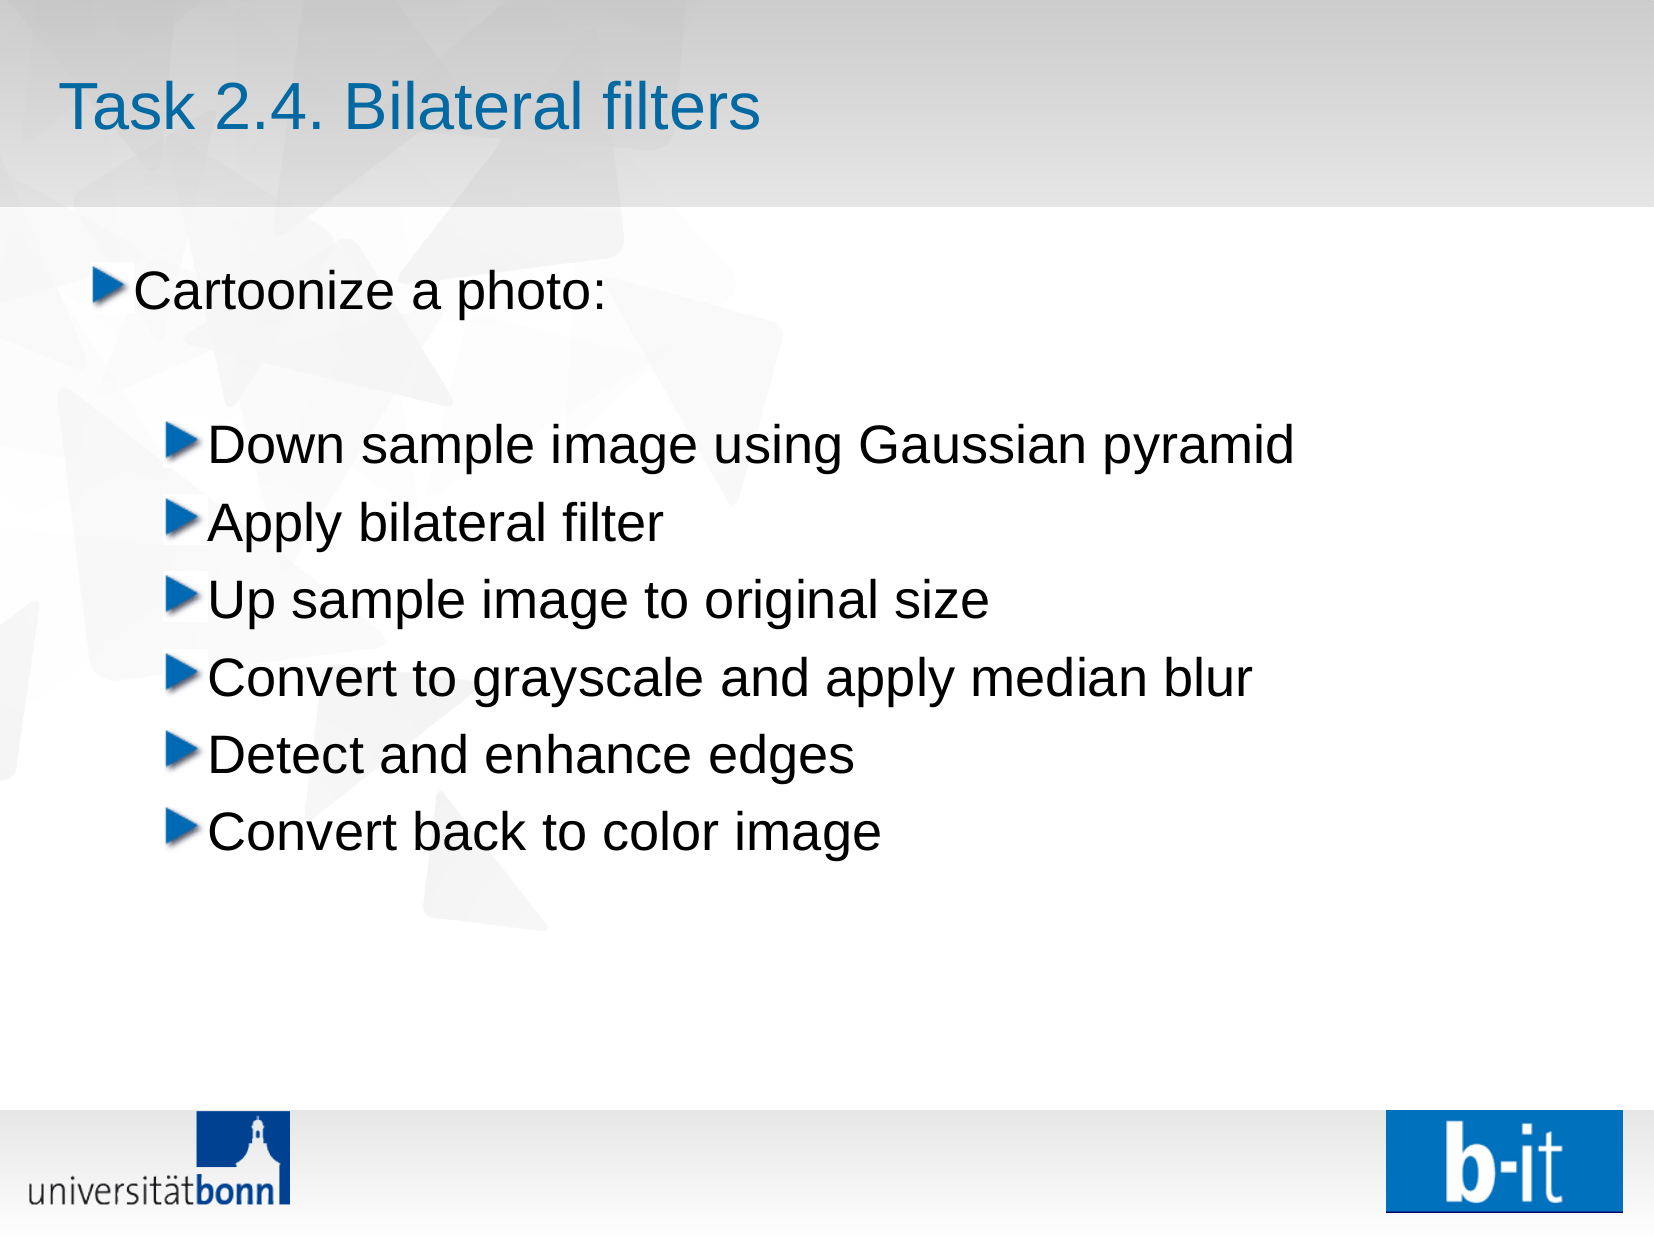

# Task 2.4. Bilateral filters
Cartoonize a photo:
Down sample image using Gaussian pyramid
Apply bilateral filter
Up sample image to original size
Convert to grayscale and apply median blur
Detect and enhance edges
Convert back to color image